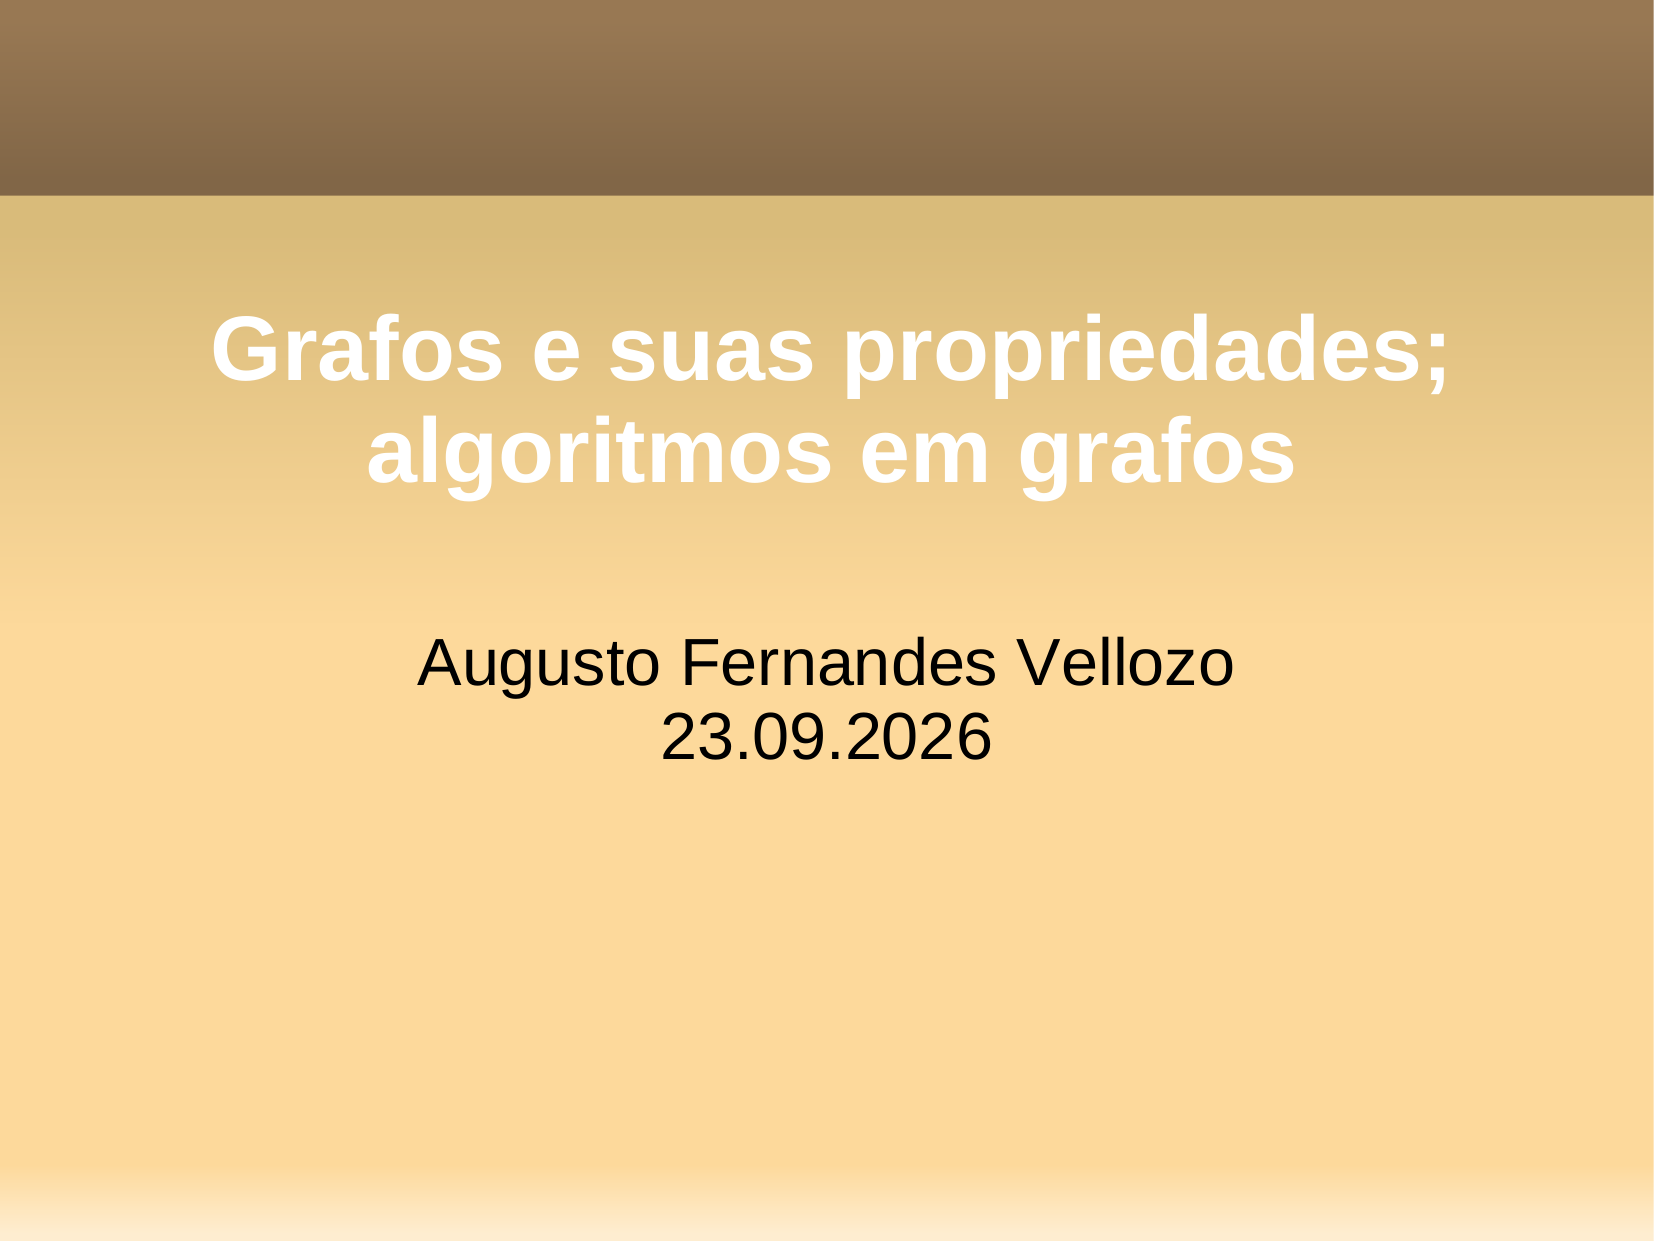

Augusto Fernandes Vellozo
# Grafos e suas propriedades; algoritmos em grafos